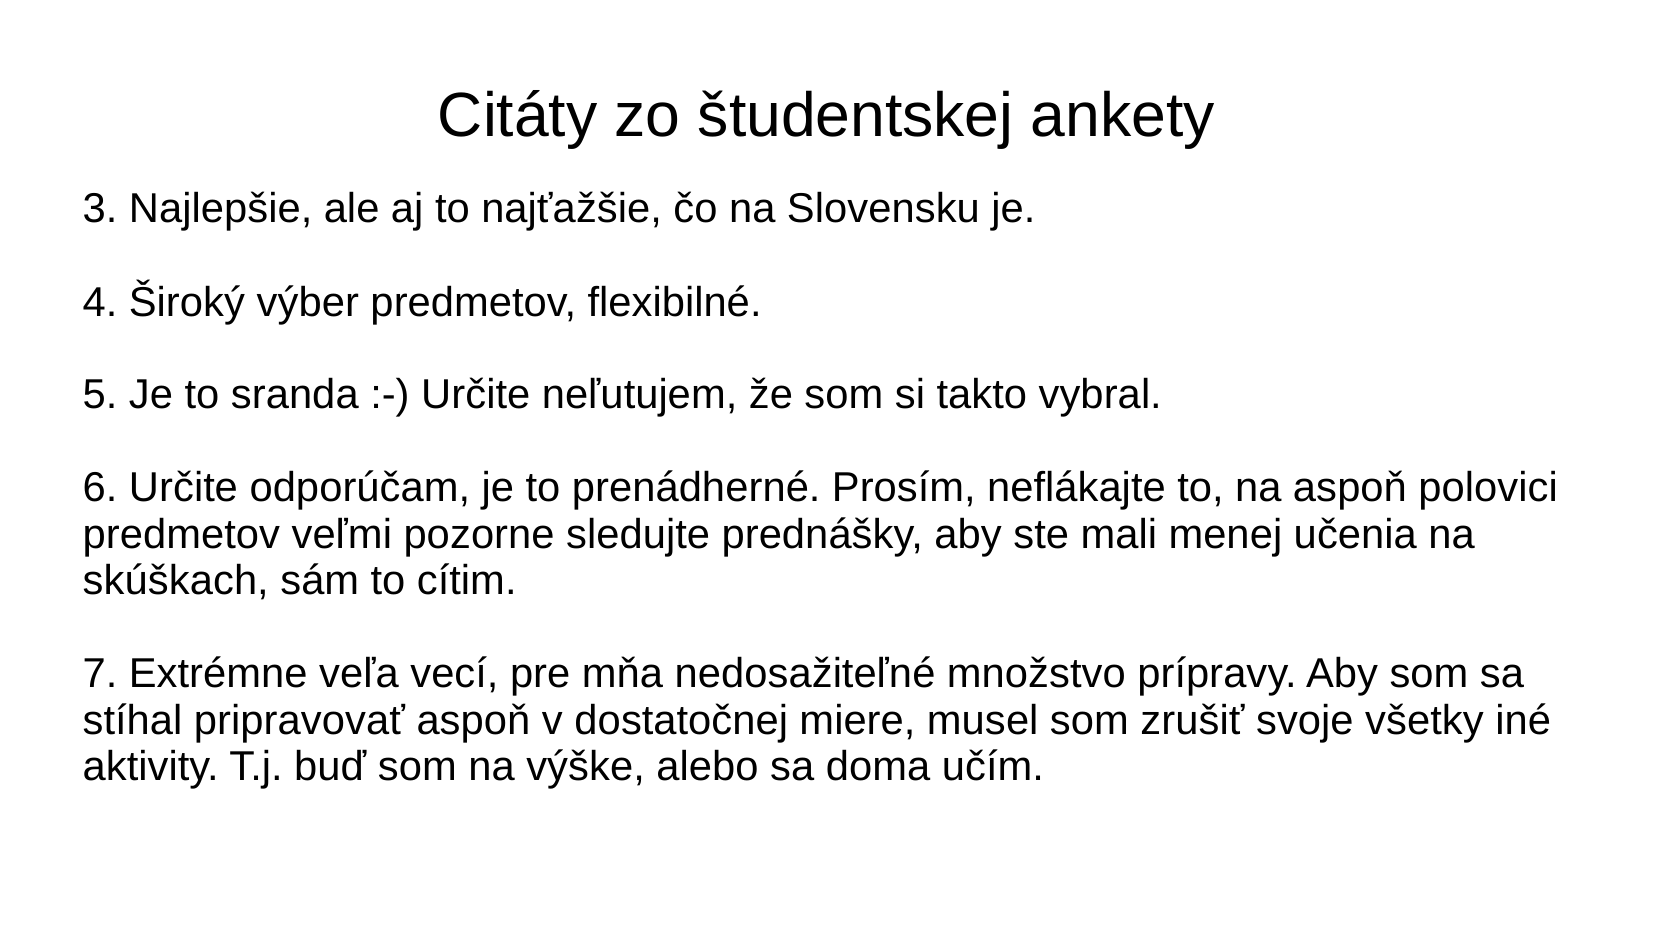

# Citáty zo študentskej ankety
3. Najlepšie, ale aj to najťažšie, čo na Slovensku je.
4. Široký výber predmetov, flexibilné.
5. Je to sranda :-) Určite neľutujem, že som si takto vybral.
6. Určite odporúčam, je to prenádherné. Prosím, neflákajte to, na aspoň polovici predmetov veľmi pozorne sledujte prednášky, aby ste mali menej učenia na skúškach, sám to cítim.
7. Extrémne veľa vecí, pre mňa nedosažiteľné množstvo prípravy. Aby som sa stíhal pripravovať aspoň v dostatočnej miere, musel som zrušiť svoje všetky iné aktivity. T.j. buď som na výške, alebo sa doma učím.